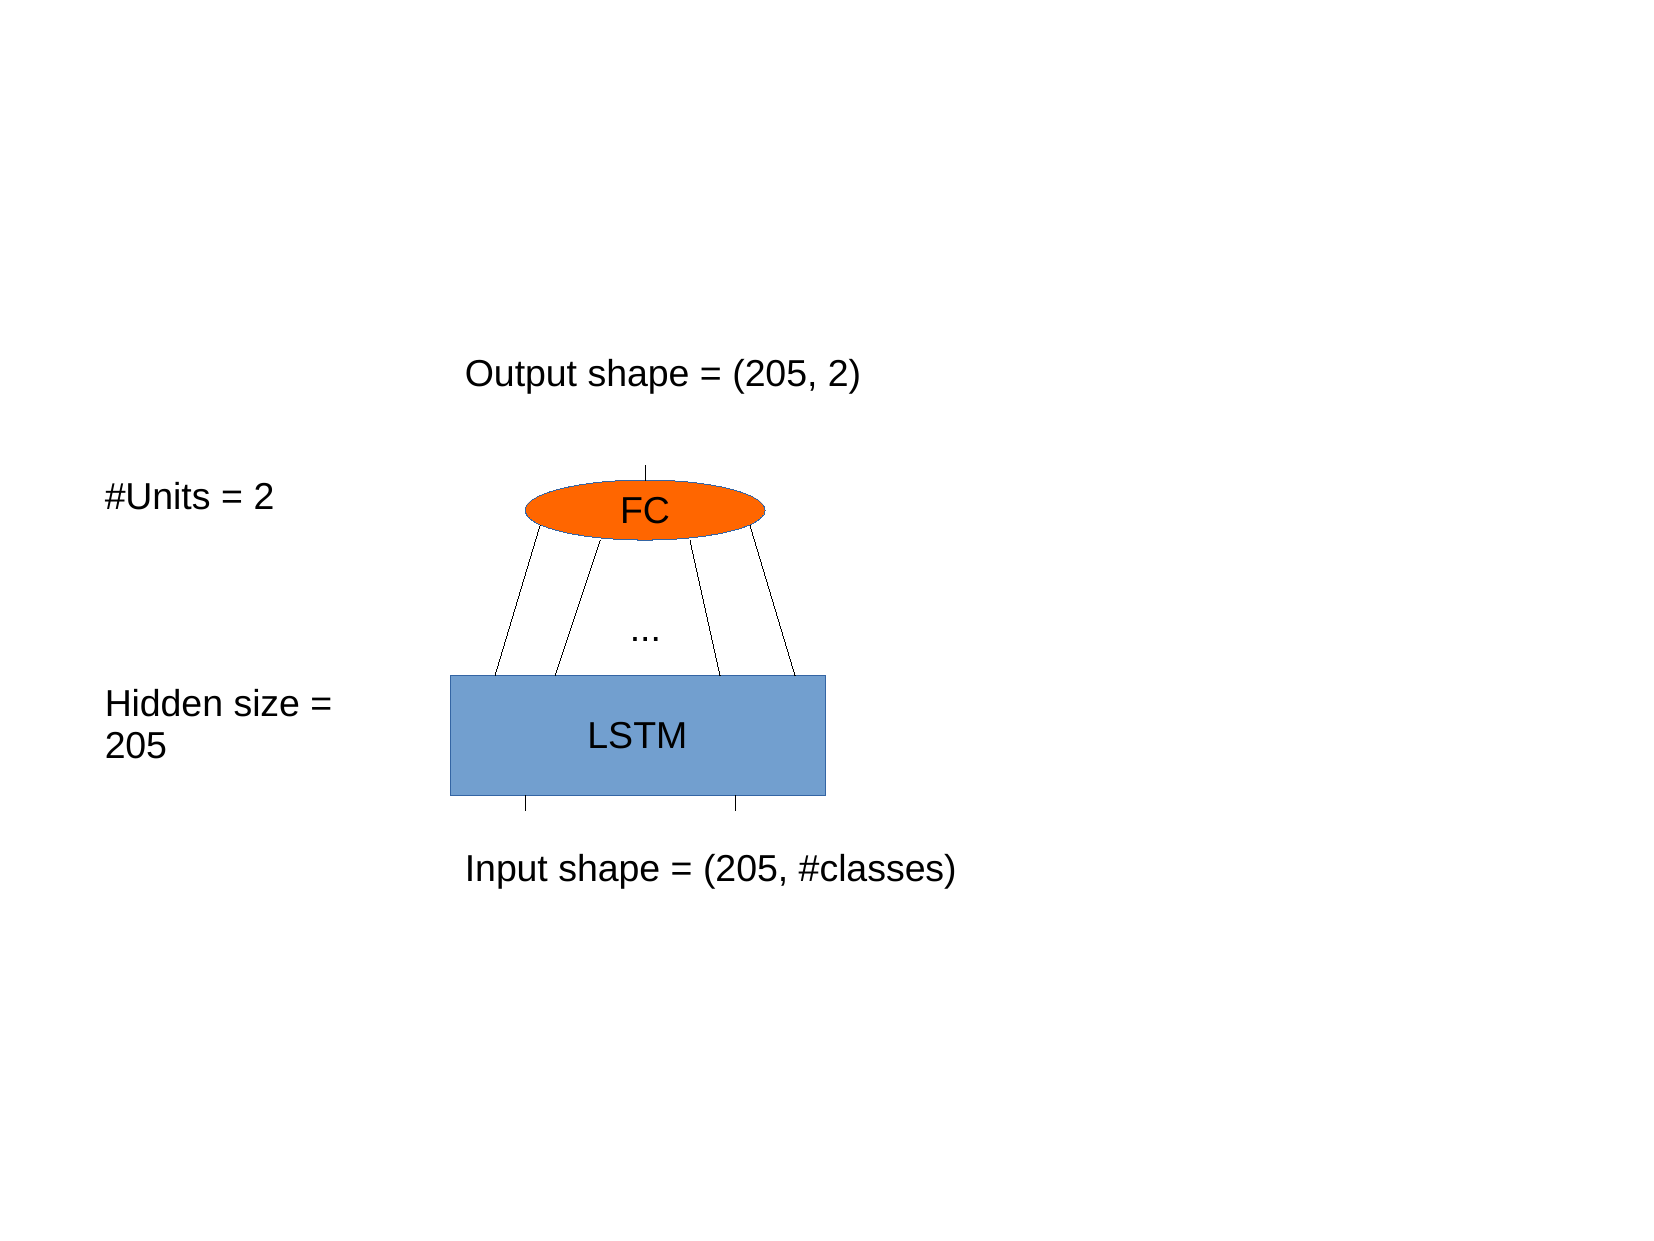

Output shape = (205, 2)
#Units = 2
FC
...
Hidden size = 205
LSTM
Input shape = (205, #classes)